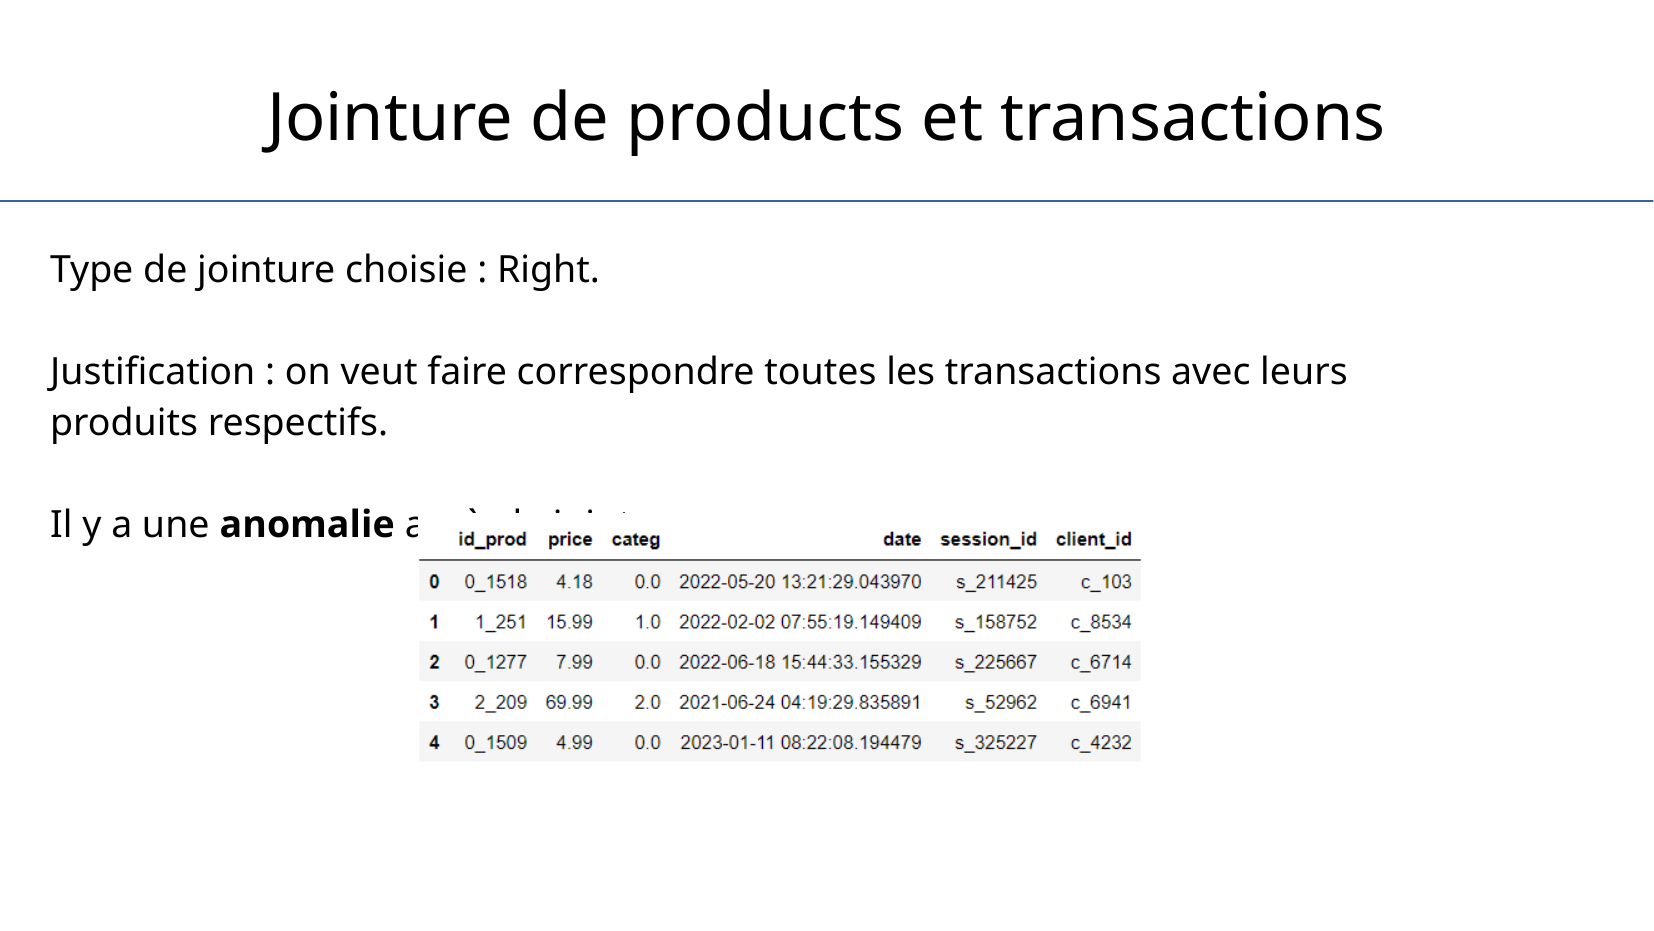

# Jointure de products et transactions
Type de jointure choisie : Right.
Justification : on veut faire correspondre toutes les transactions avec leurs
produits respectifs.
Il y a une anomalie après la jointure.